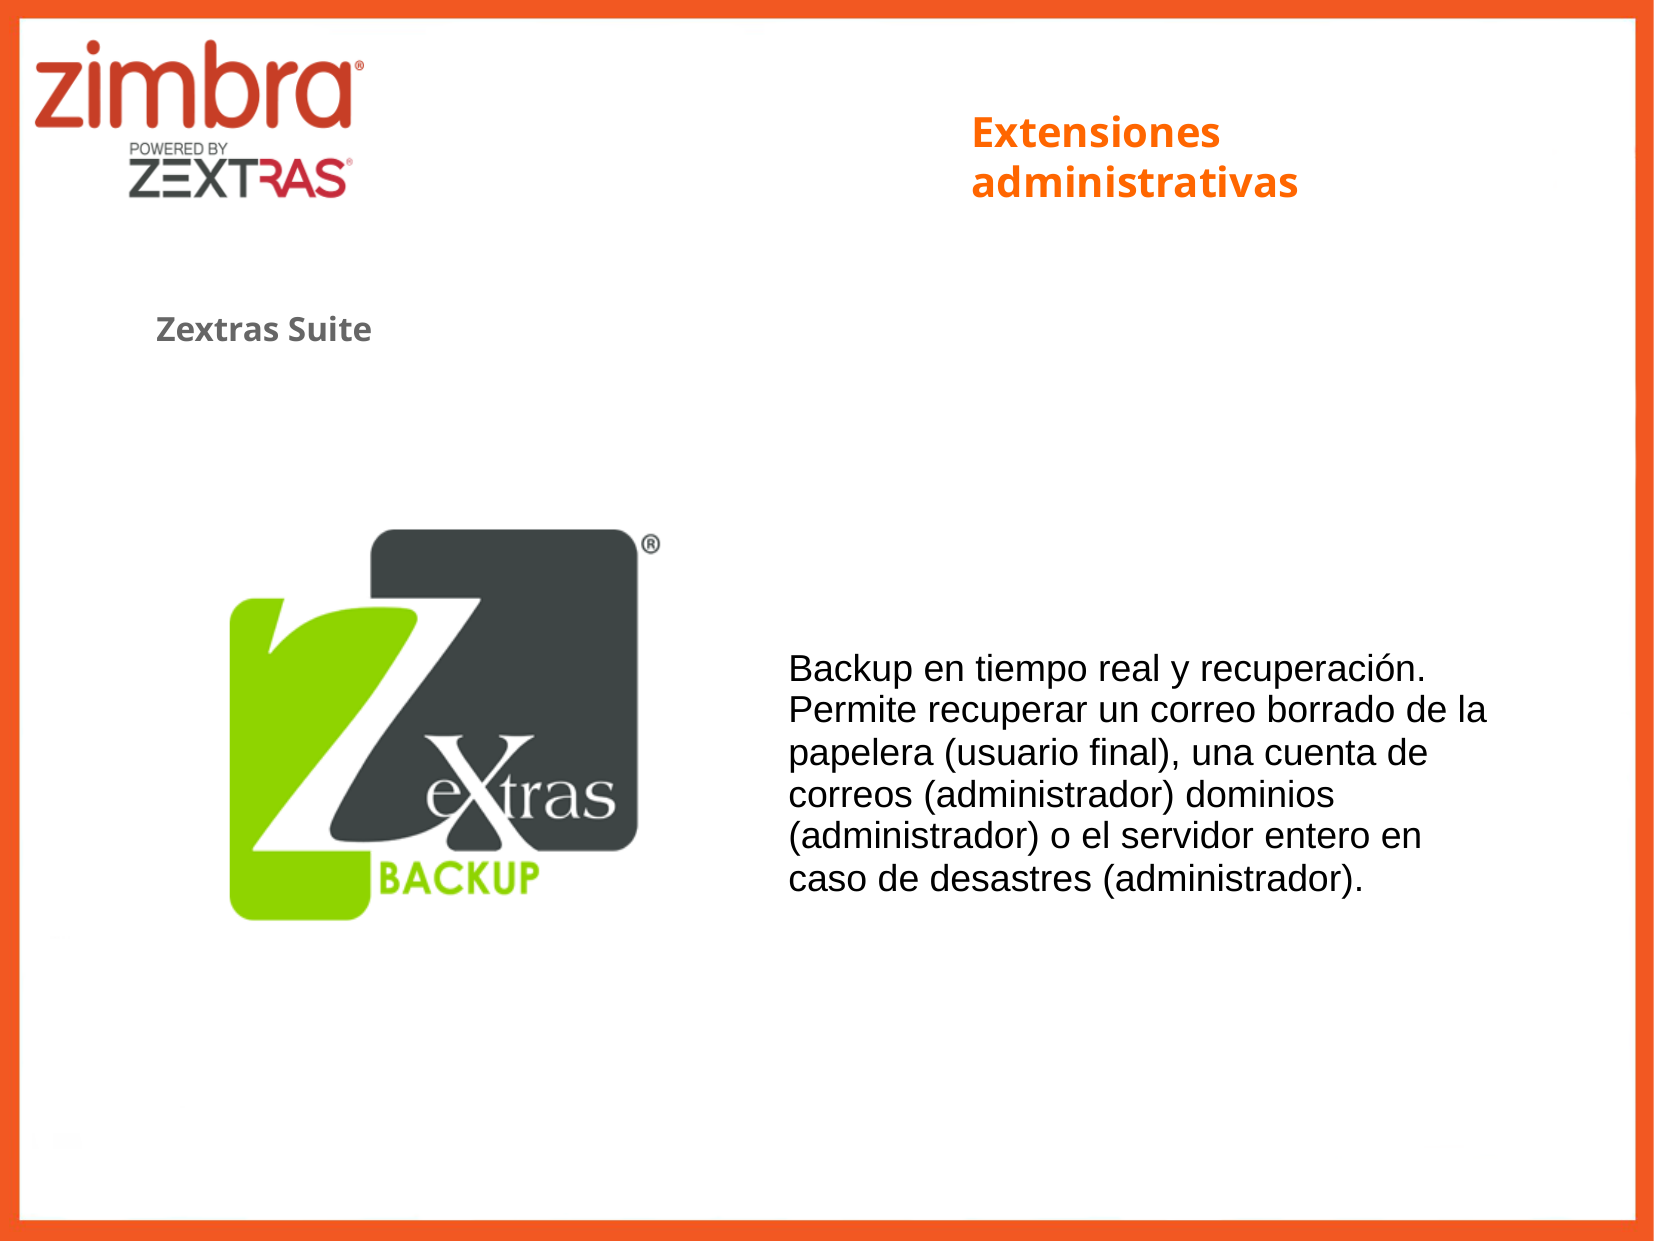

Extensiones administrativas
Zextras Suite
Backup en tiempo real y recuperación.
Permite recuperar un correo borrado de la papelera (usuario final), una cuenta de correos (administrador) dominios (administrador) o el servidor entero en caso de desastres (administrador).